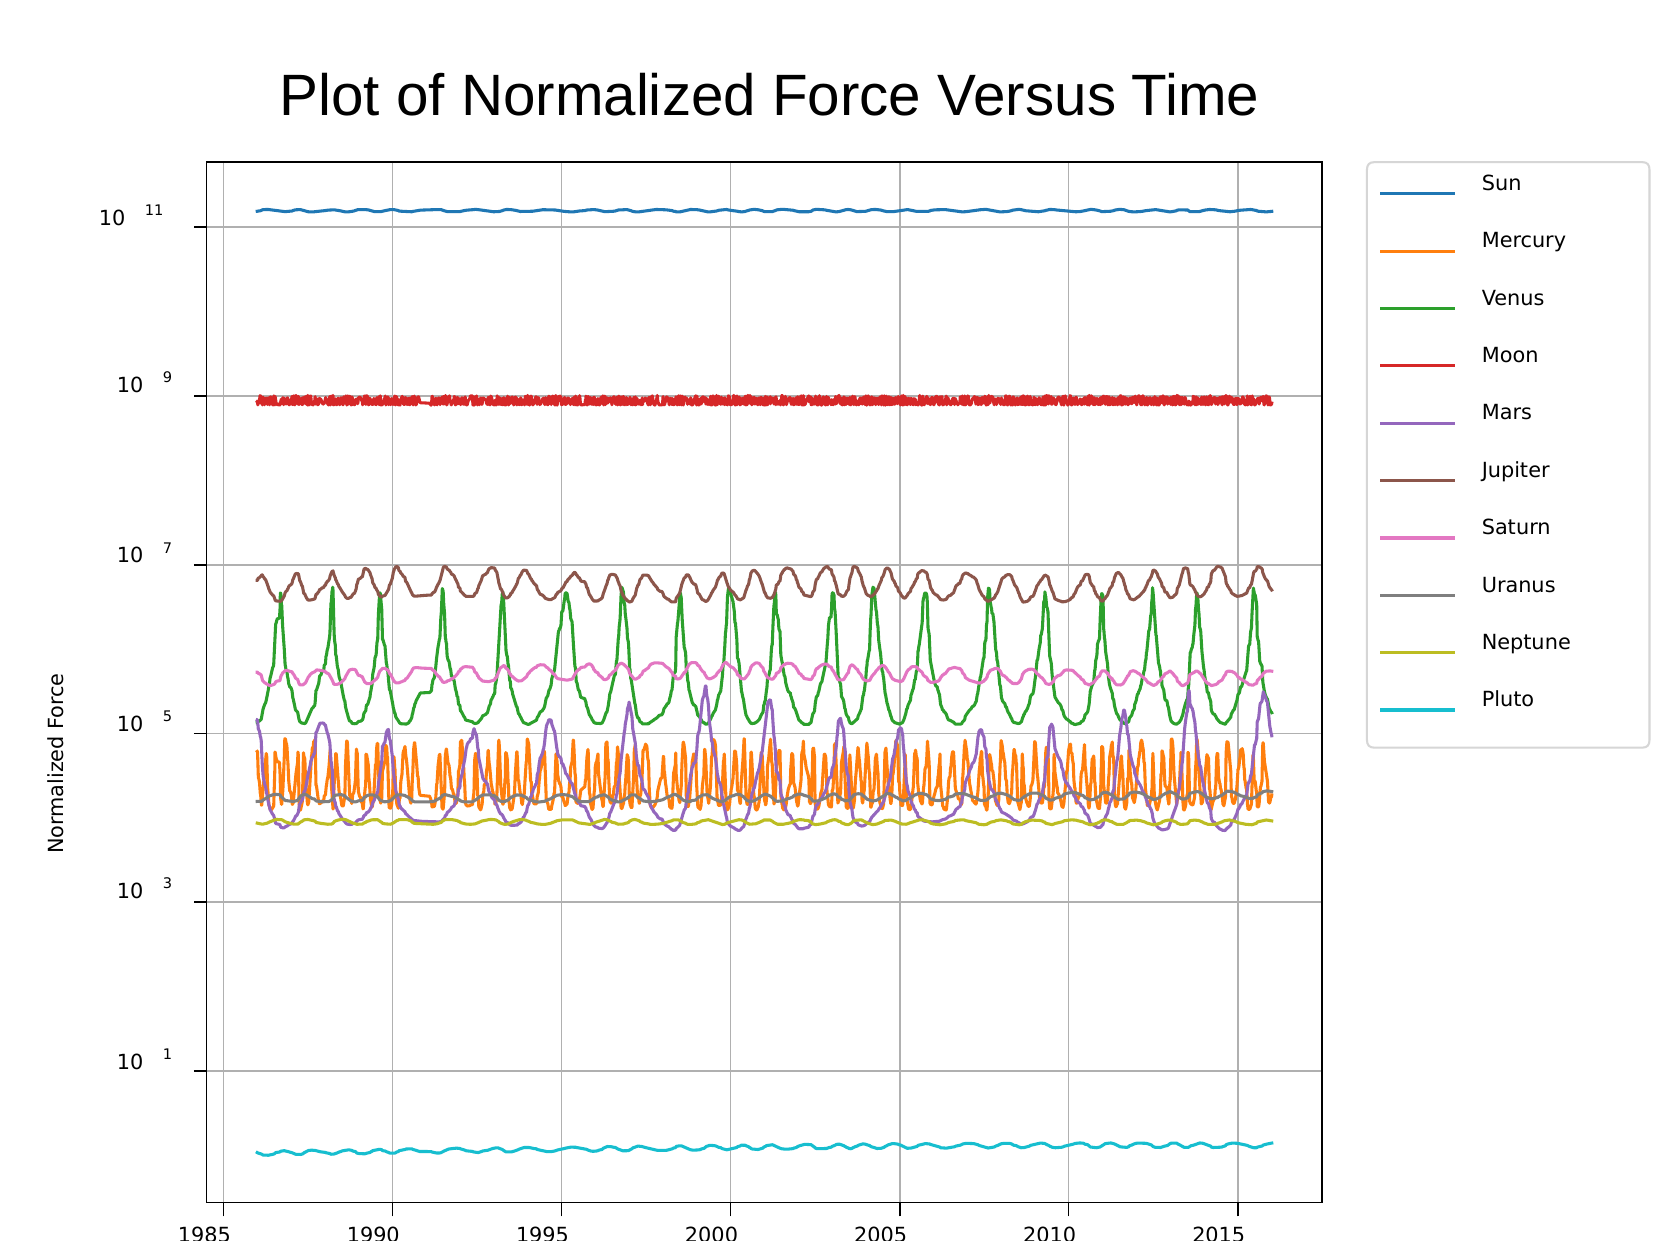

Plot of Normalized Force Versus Time
Plot of Normalized Force Versus Time
Sun
11
10
Mercury
Venus
Moon
9
10
Mars
Jupiter
Saturn
7
10
Uranus
Neptune
Normalized Force
Pluto
5
10
3
10
1
10
1985
1990
1995
2000
2005
2010
2015
Time (years)